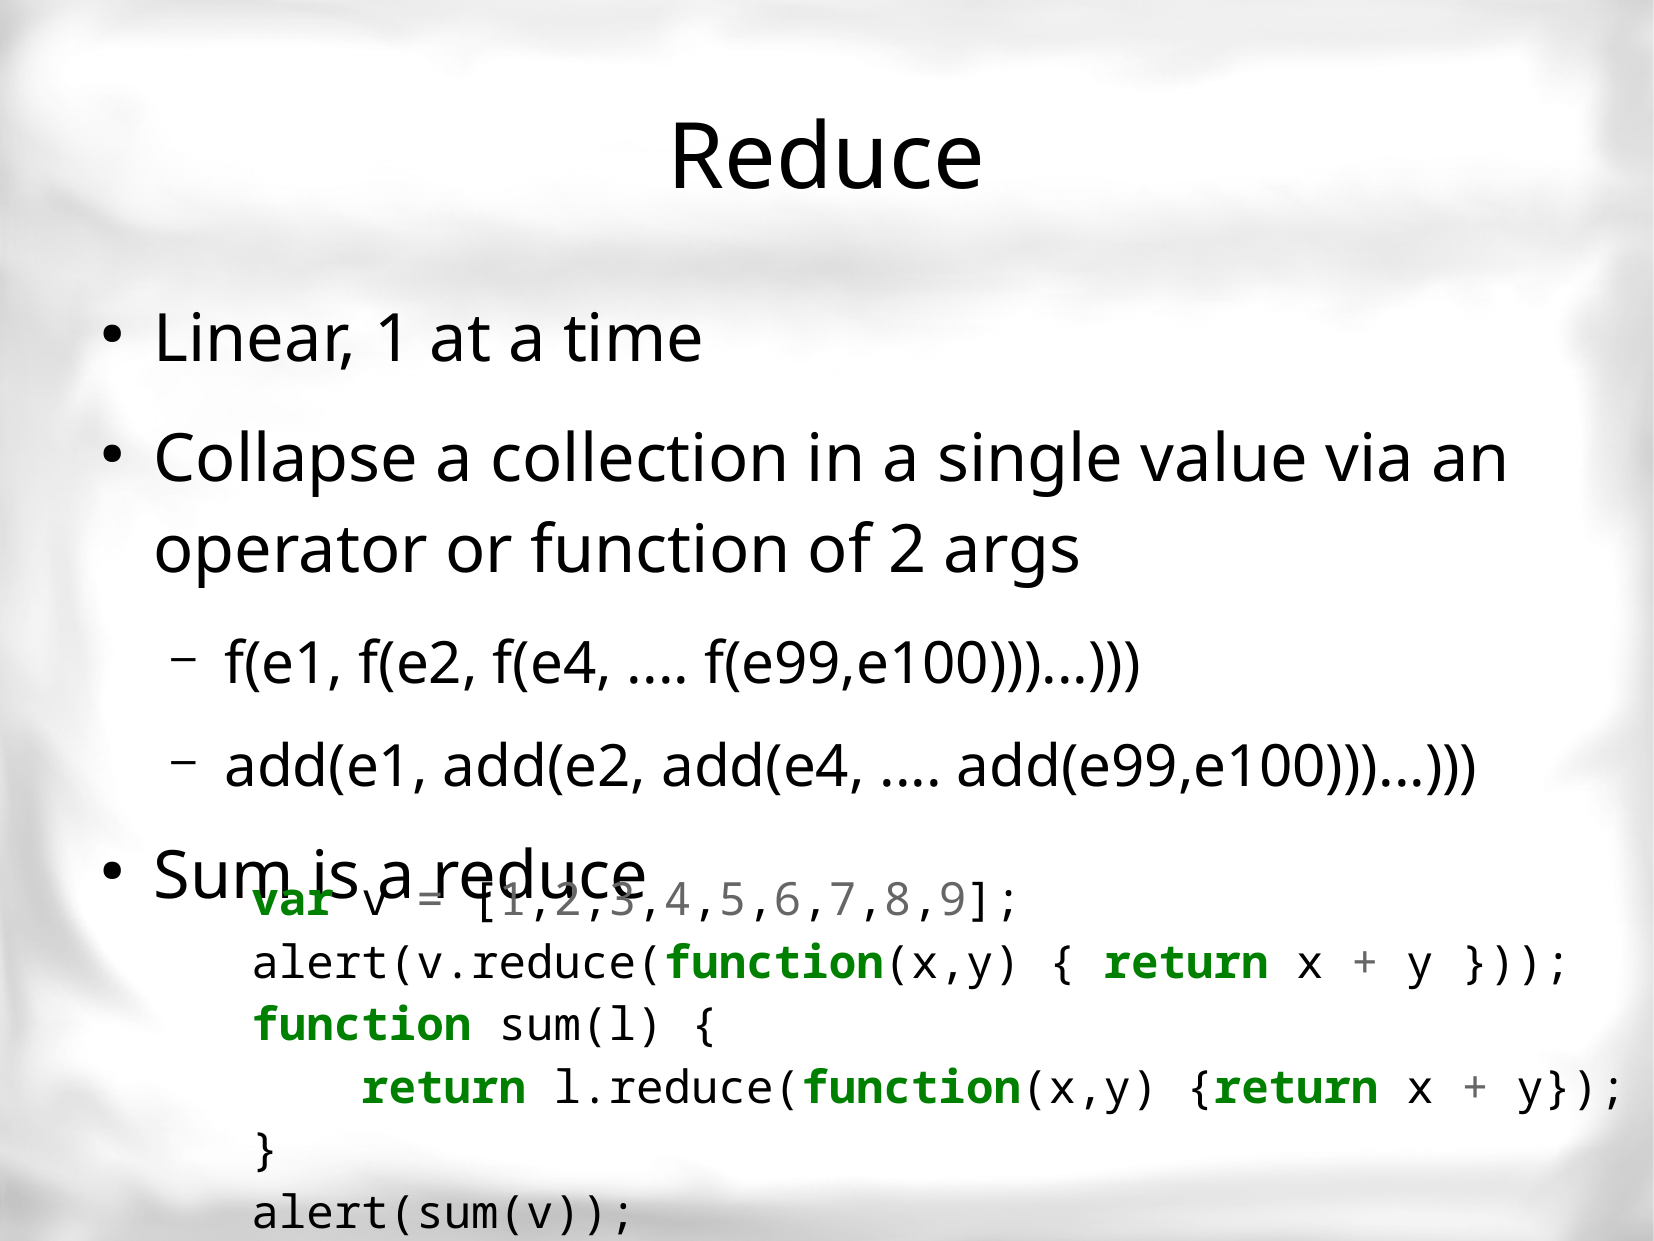

# Reduce
Linear, 1 at a time
Collapse a collection in a single value via an operator or function of 2 args
f(e1, f(e2, f(e4, .... f(e99,e100)))...)))
add(e1, add(e2, add(e4, .... add(e99,e100)))...)))
Sum is a reduce
var v = [1,2,3,4,5,6,7,8,9];
alert(v.reduce(function(x,y) { return x + y }));
function sum(l) {
 return l.reduce(function(x,y) {return x + y});
}
alert(sum(v));